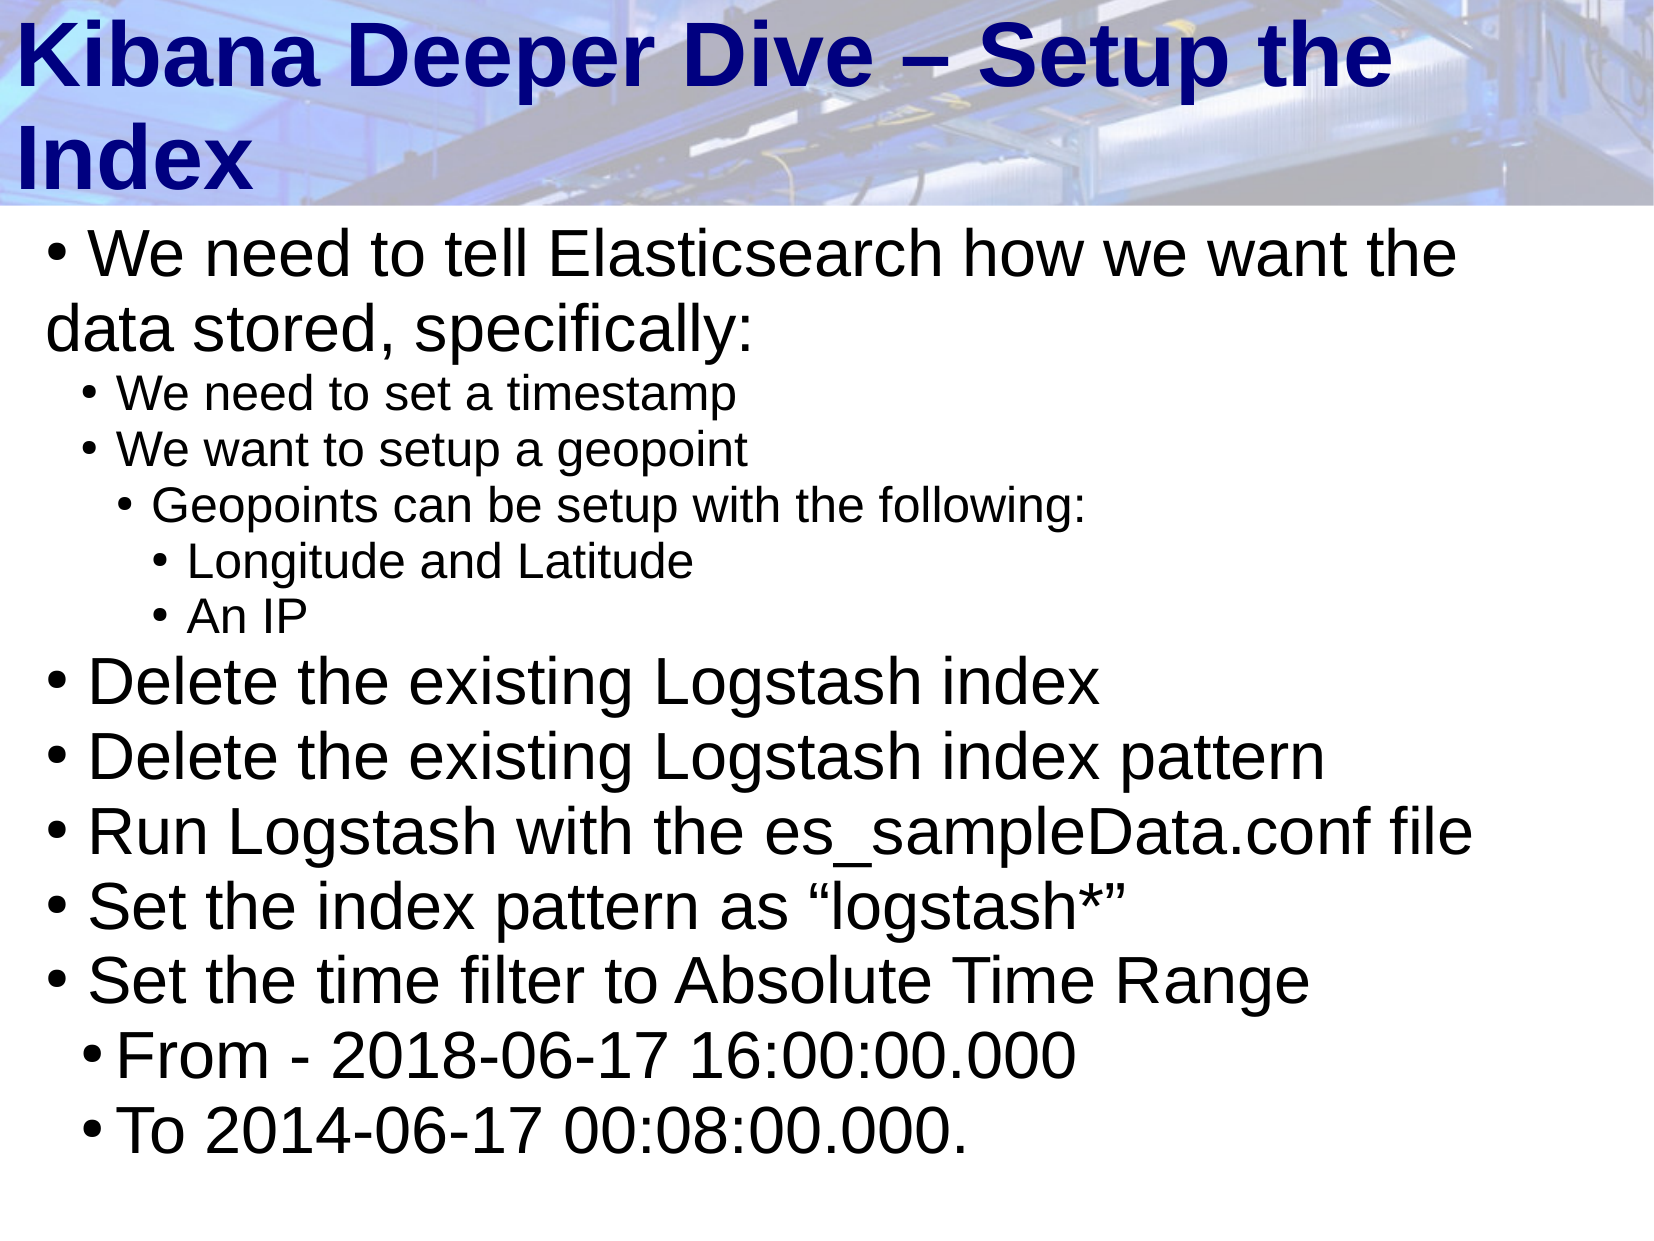

# Kibana Deeper Dive – Setup the Index
 We need to tell Elasticsearch how we want the data stored, specifically:
We need to set a timestamp
We want to setup a geopoint
Geopoints can be setup with the following:
Longitude and Latitude
An IP
 Delete the existing Logstash index
 Delete the existing Logstash index pattern
 Run Logstash with the es_sampleData.conf file
 Set the index pattern as “logstash*”
 Set the time filter to Absolute Time Range
From - 2018-06-17 16:00:00.000
To 2014-06-17 00:08:00.000.